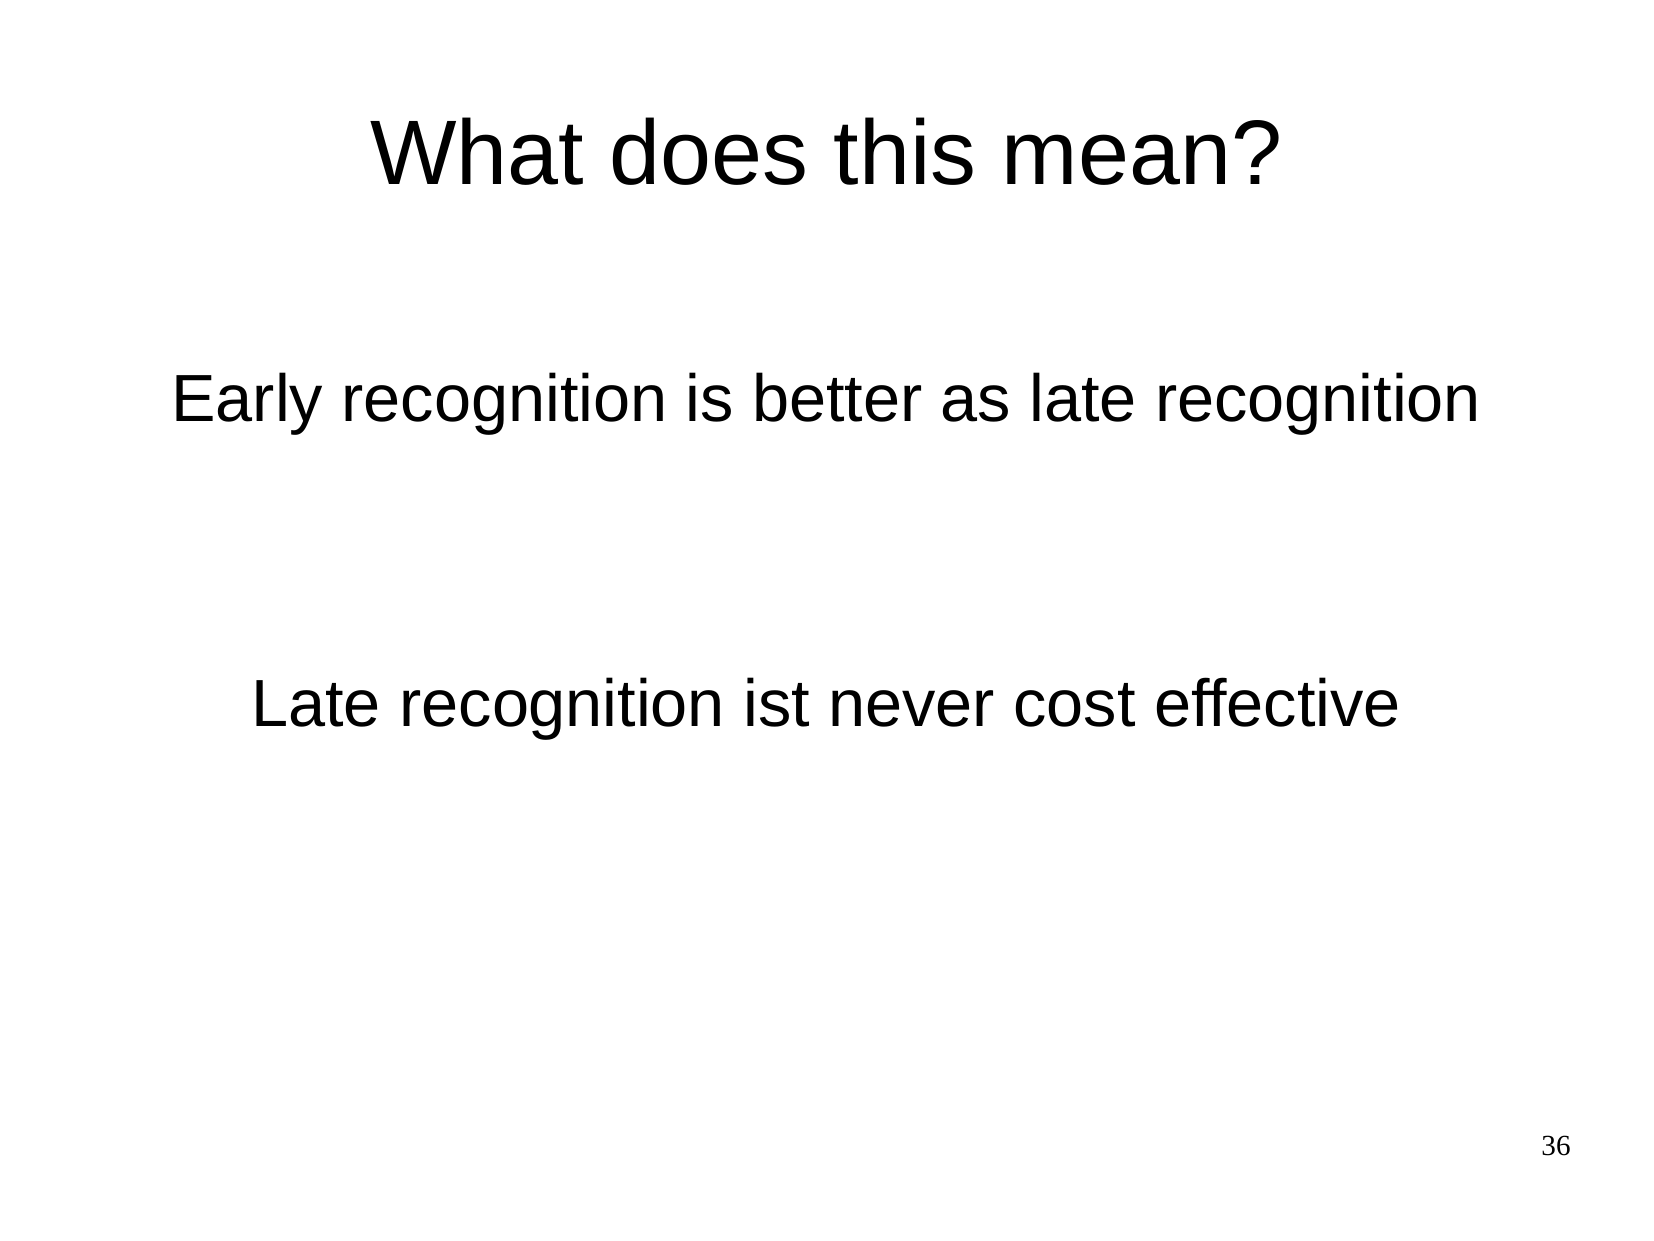

# What does this mean?
Early recognition is better as late recognition
Late recognition ist never cost effective
36